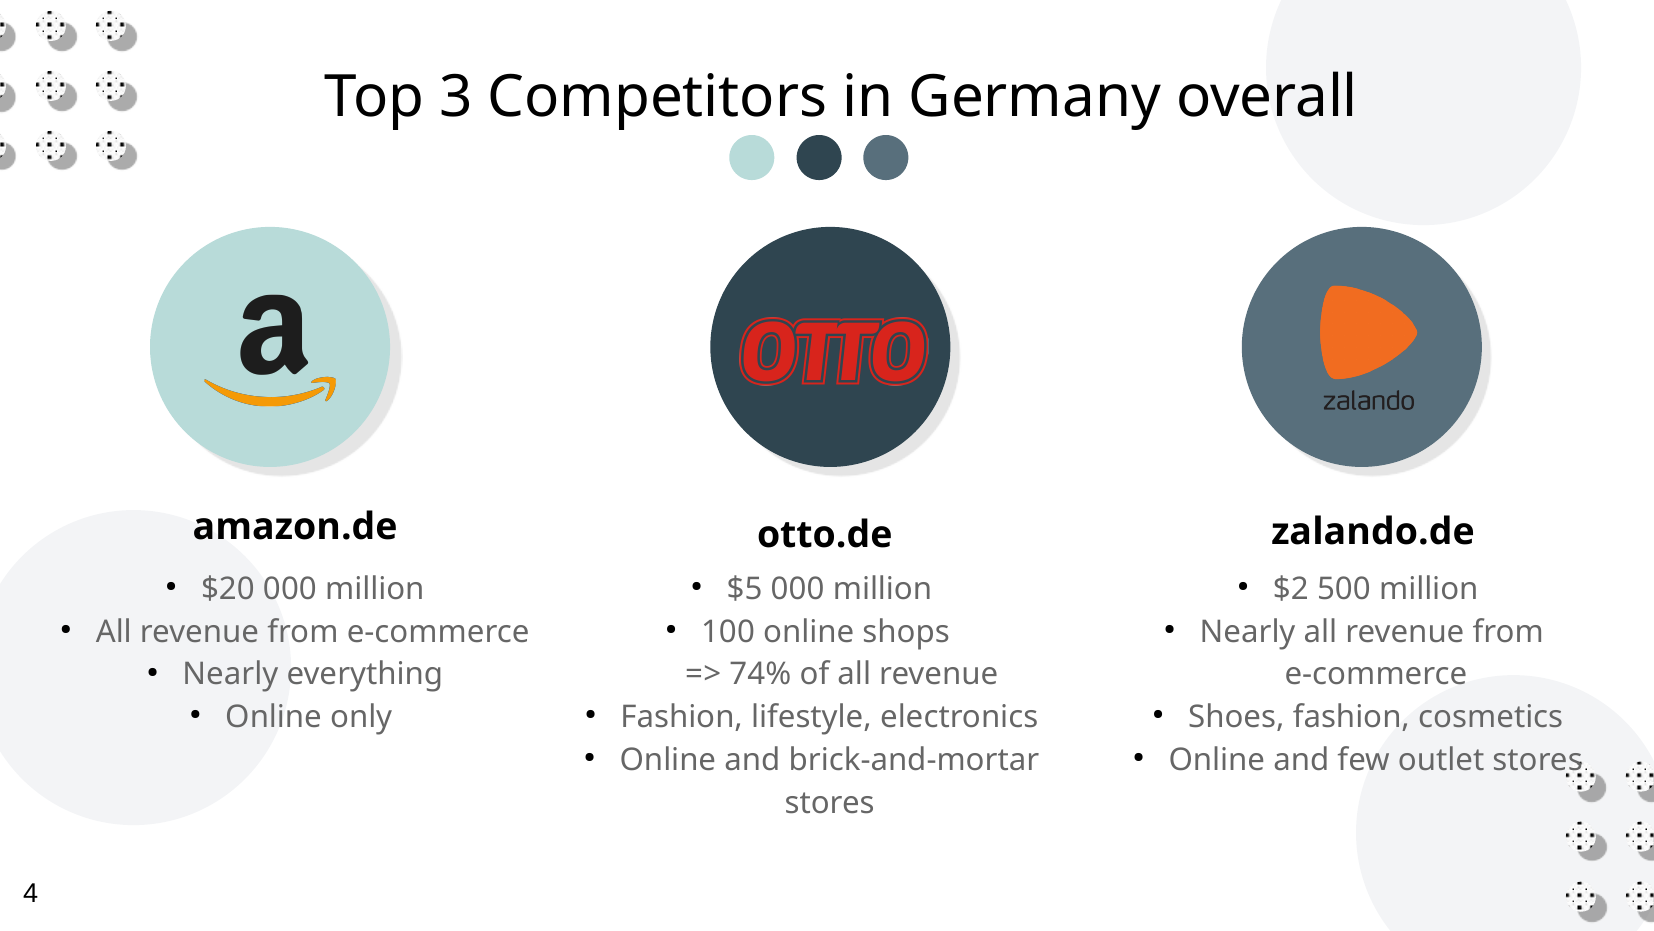

Top 3 Competitors in Germany overall
amazon.de
zalando.de
otto.de
$20 000 million
All revenue from e-commerce
Nearly everything
Online only
$5 000 million
100 online shops
 => 74% of all revenue
Fashion, lifestyle, electronics
Online and brick-and-mortar stores
$2 500 million
Nearly all revenue from
e-commerce
Shoes, fashion, cosmetics
Online and few outlet stores